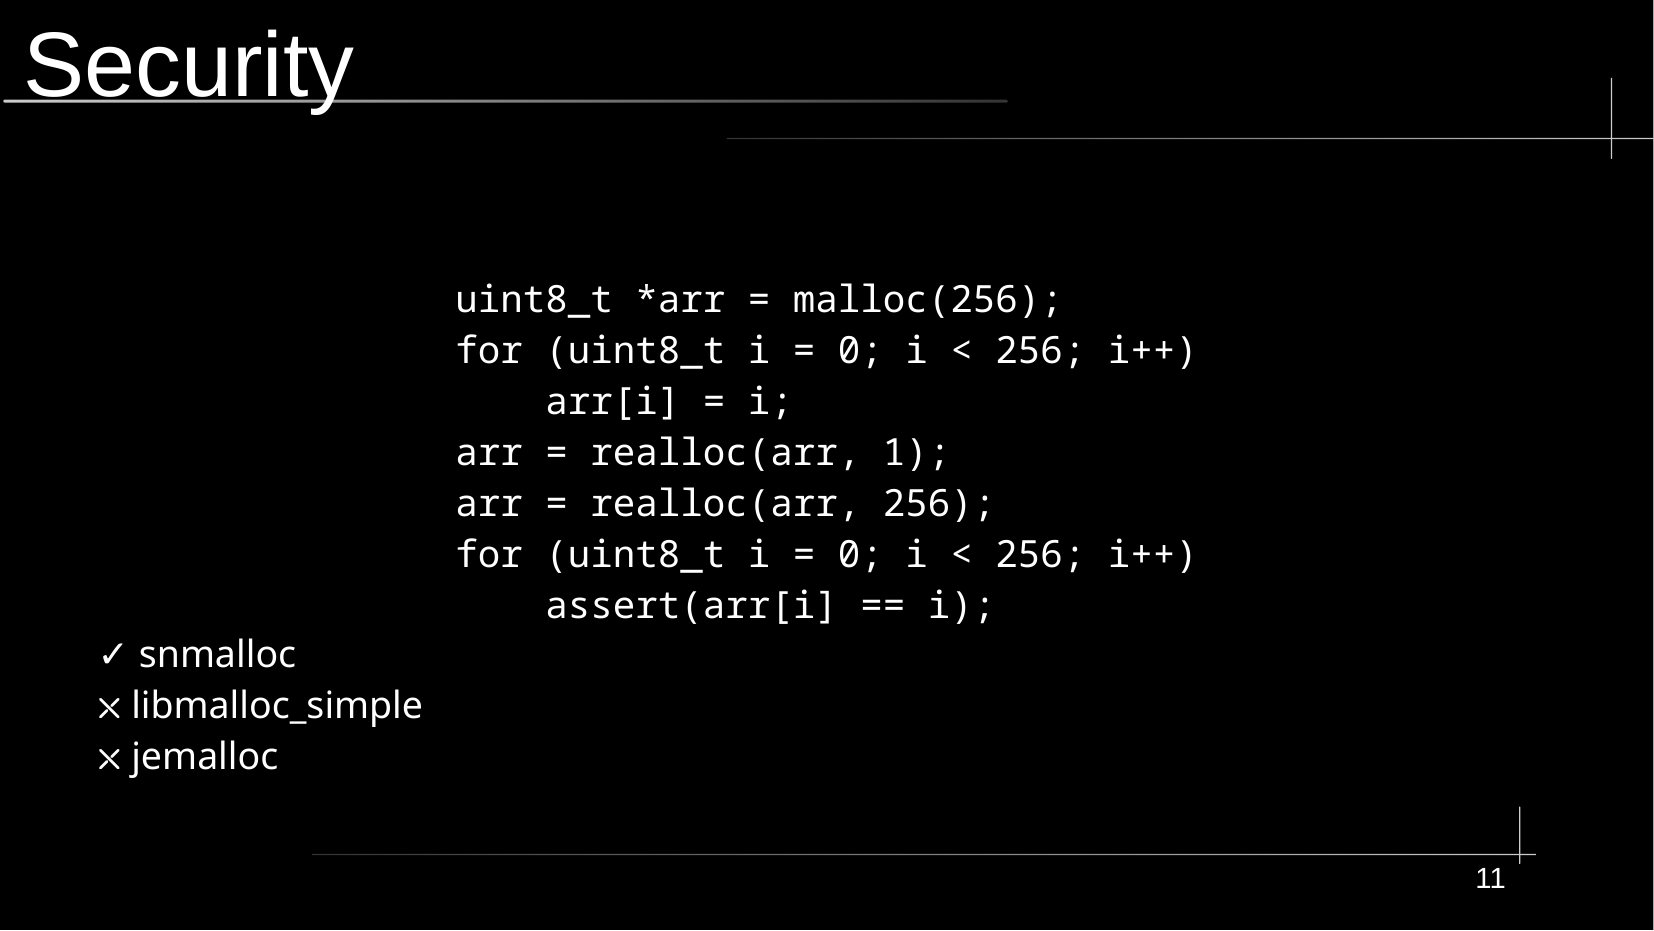

# Security
uint8_t *arr = malloc(256);
for (uint8_t i = 0; i < 256; i++)
 arr[i] = i;
arr = realloc(arr, 1);
arr = realloc(arr, 256);
for (uint8_t i = 0; i < 256; i++)
 assert(arr[i] == i);
✓ snmalloc
⛌ libmalloc_simple
⛌ jemalloc
11